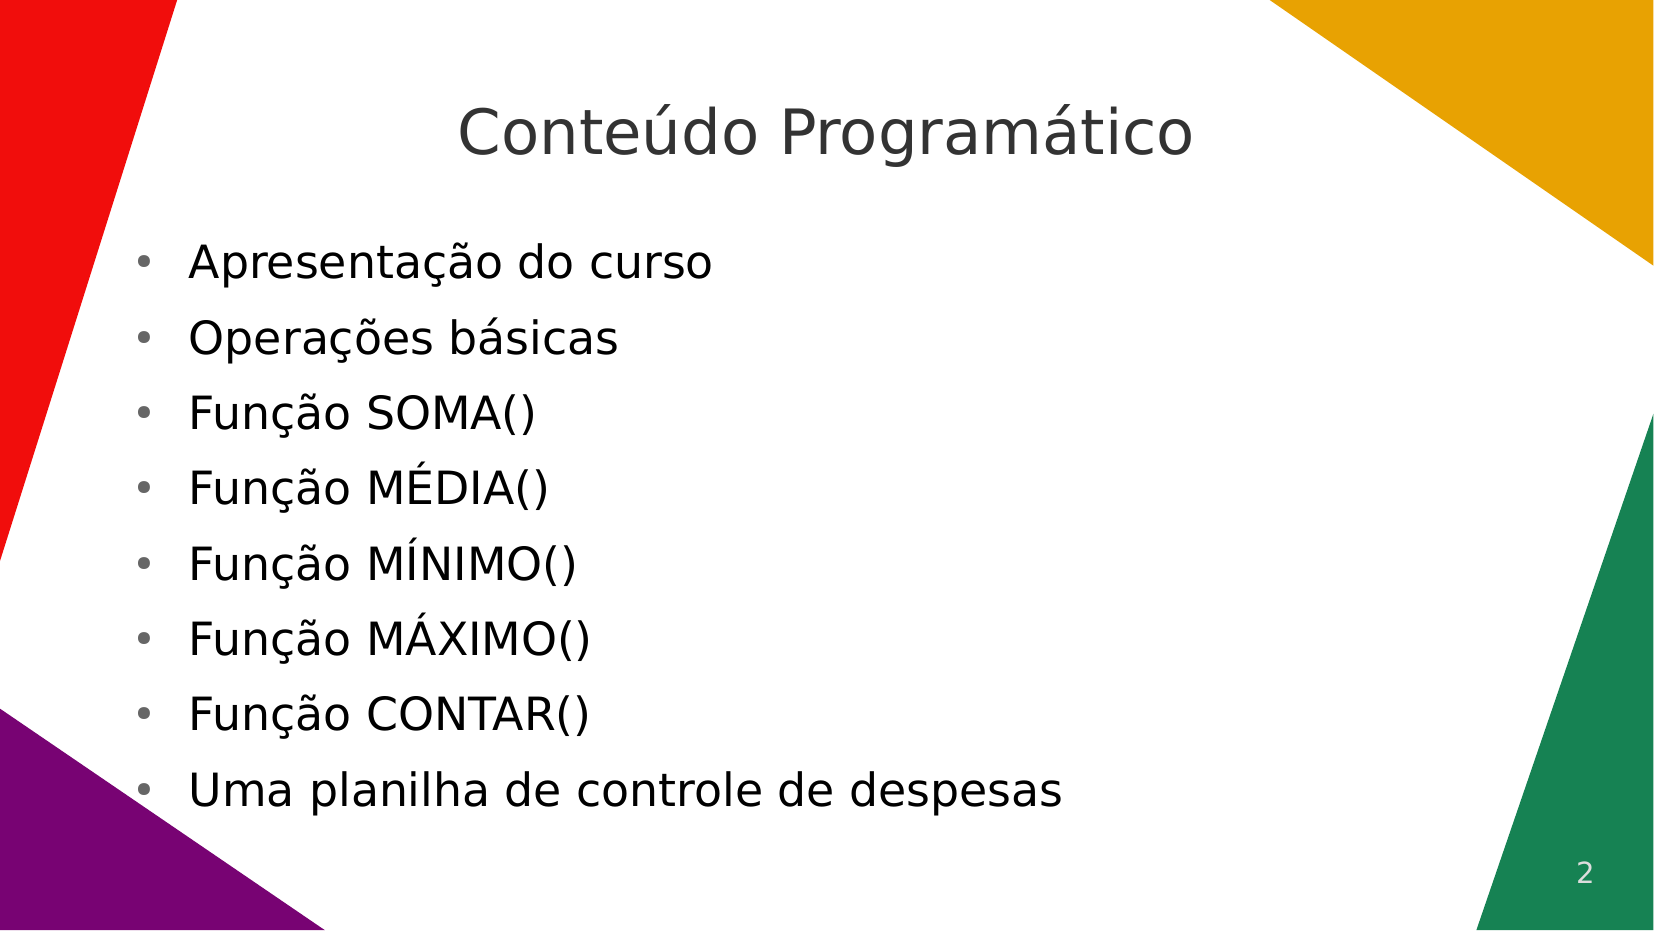

# Conteúdo Programático
Apresentação do curso
Operações básicas
Função SOMA()
Função MÉDIA()
Função MÍNIMO()
Função MÁXIMO()
Função CONTAR()
Uma planilha de controle de despesas
2